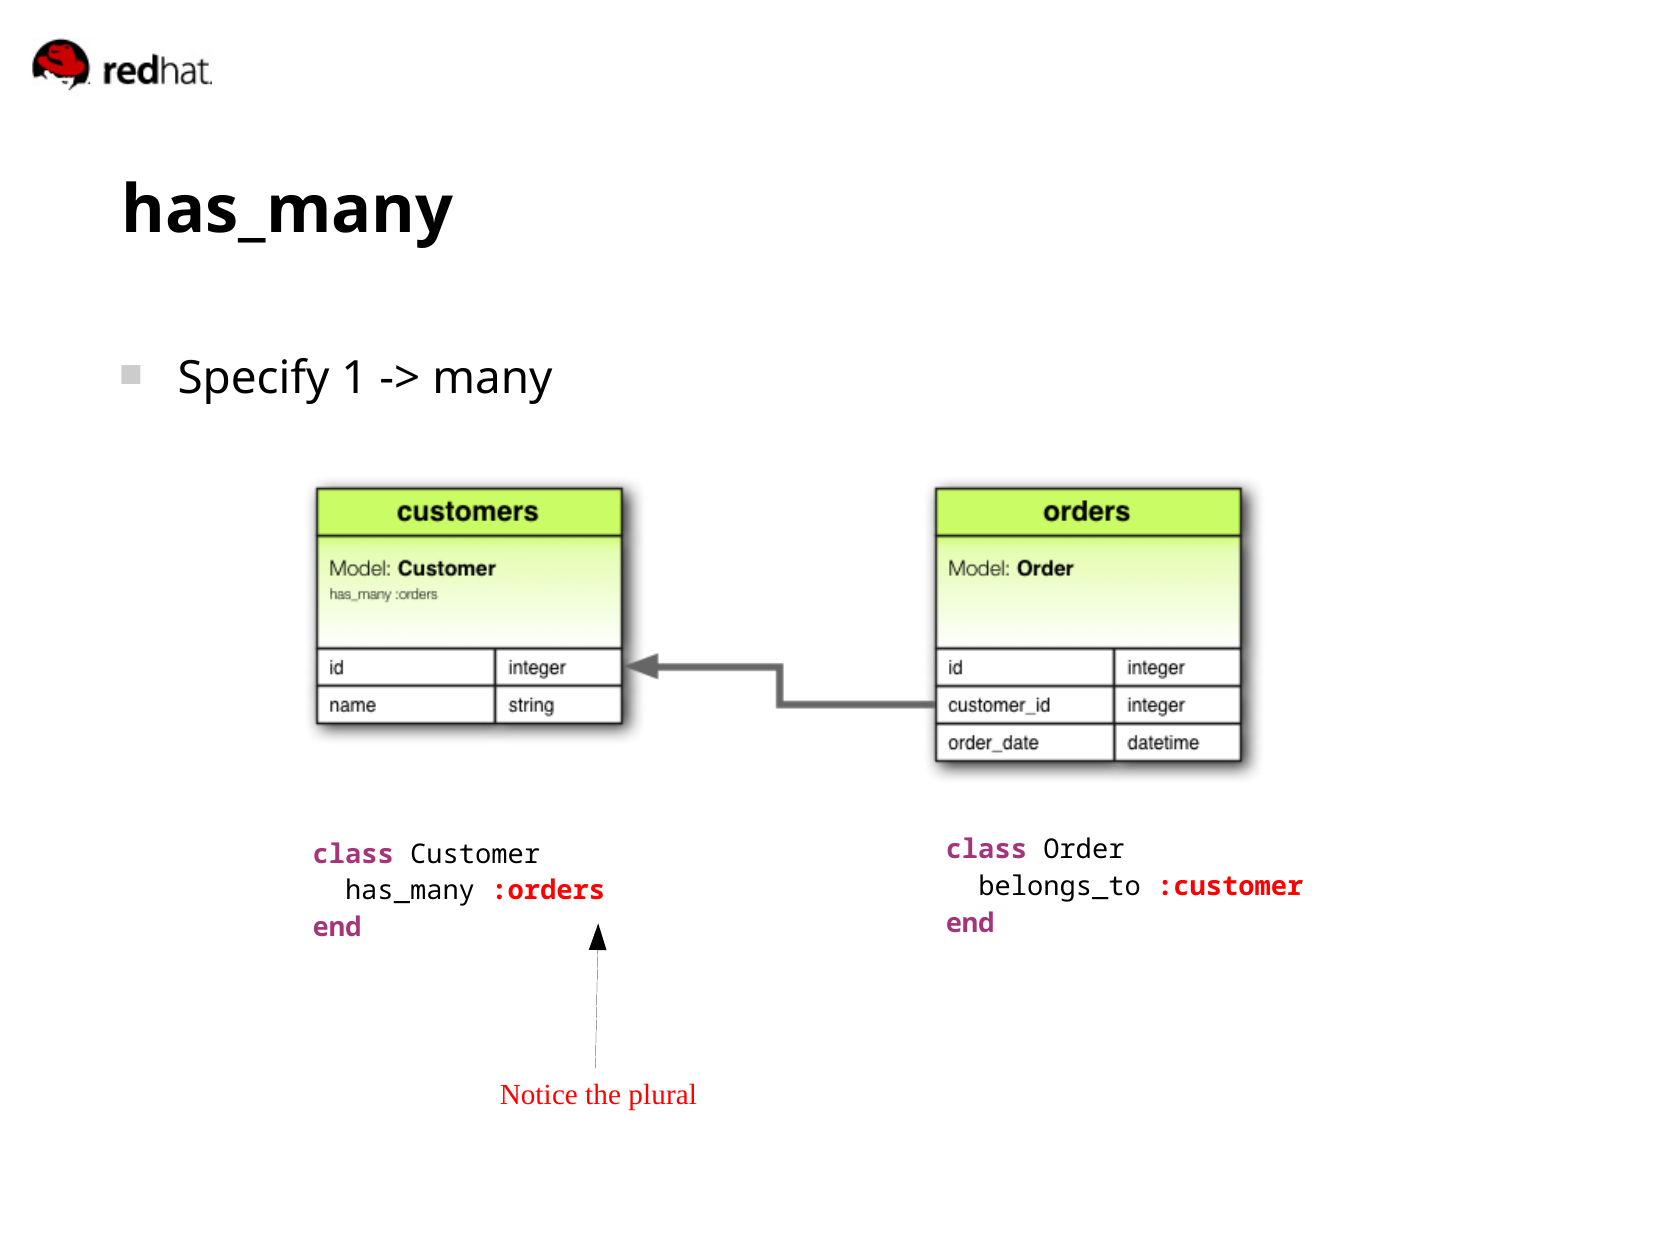

# has_many
Specify 1 -> many
class Order
 belongs_to :customer
end
class Customer
 has_many :orders
end
Notice the plural